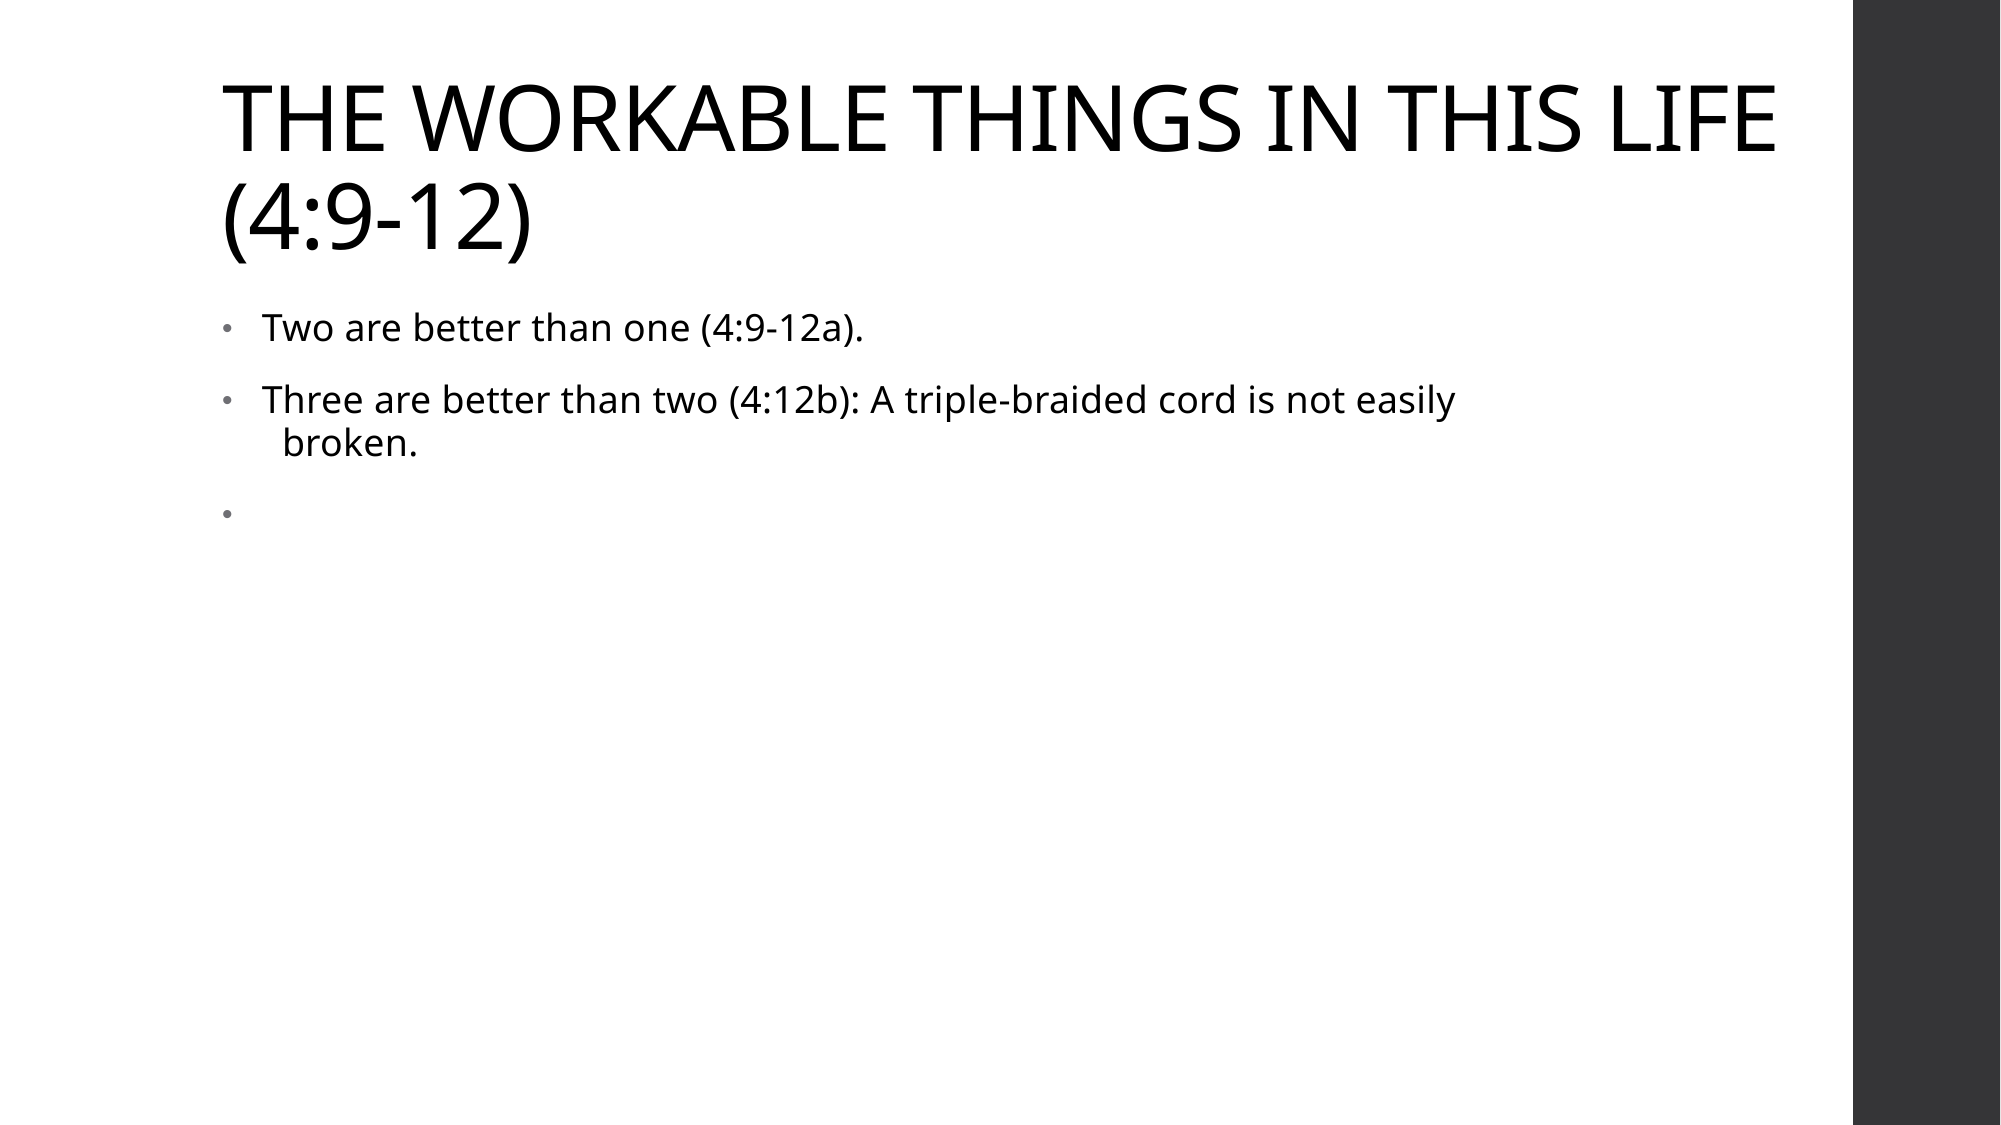

# THE WORKABLE THINGS IN THIS LIFE (4:9-12)
 Two are better than one (4:9-12a).
 Three are better than two (4:12b): A triple-braided cord is not easily broken.